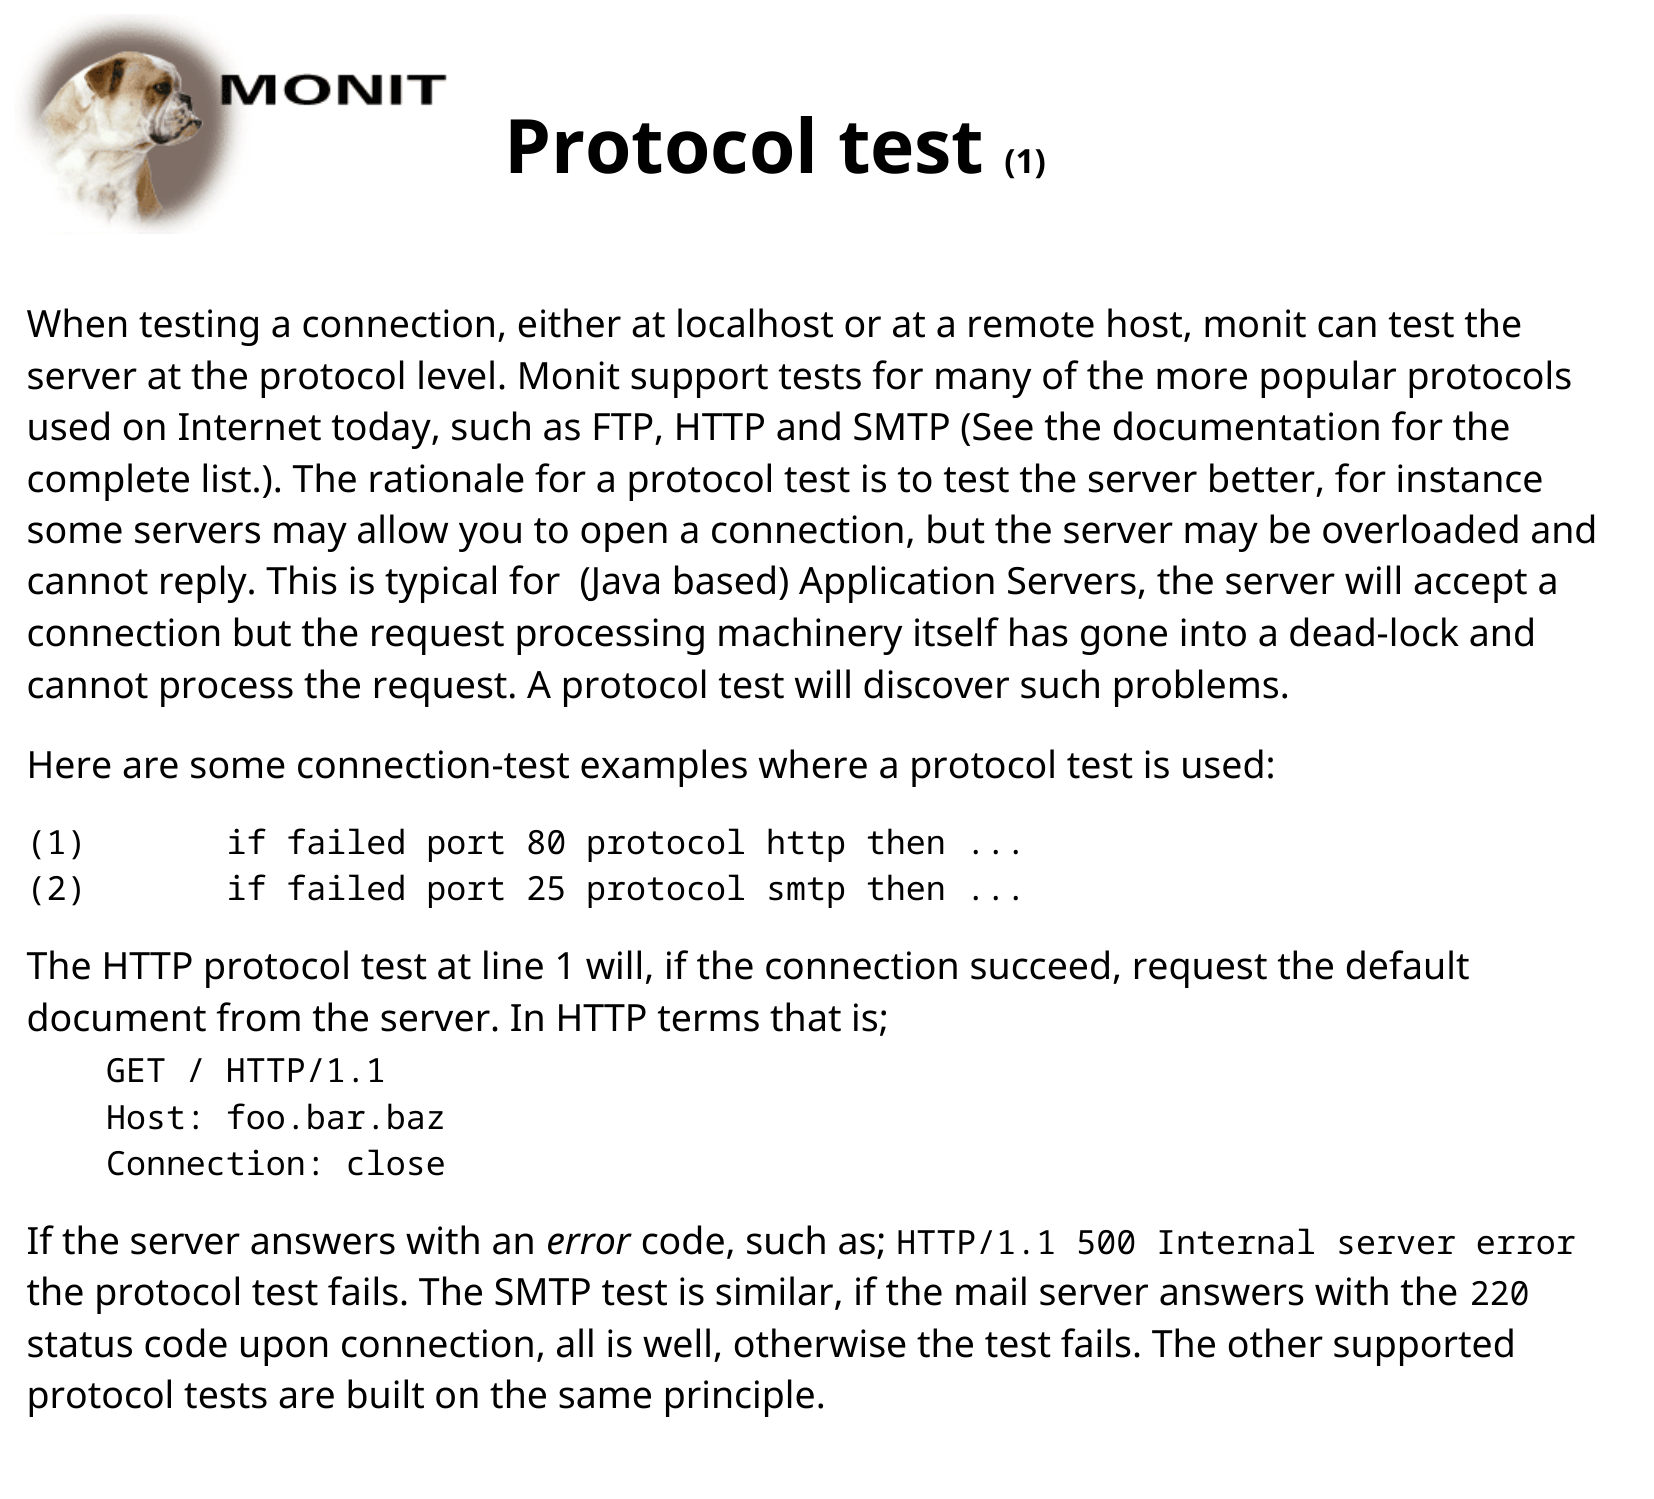

Protocol test (1)
# When testing a connection, either at localhost or at a remote host, monit can test the server at the protocol level. Monit support tests for many of the more popular protocols used on Internet today, such as FTP, HTTP and SMTP (See the documentation for the complete list.). The rationale for a protocol test is to test the server better, for instance some servers may allow you to open a connection, but the server may be overloaded and cannot reply. This is typical for (Java based) Application Servers, the server will accept a connection but the request processing machinery itself has gone into a dead-lock and cannot process the request. A protocol test will discover such problems.
Here are some connection-test examples where a protocol test is used:
(1) if failed port 80 protocol http then ...
(2) if failed port 25 protocol smtp then ...
The HTTP protocol test at line 1 will, if the connection succeed, request the default document from the server. In HTTP terms that is;
		GET / HTTP/1.1
		Host: foo.bar.baz
		Connection: close
If the server answers with an error code, such as; HTTP/1.1 500 Internal server error the protocol test fails. The SMTP test is similar, if the mail server answers with the 220 status code upon connection, all is well, otherwise the test fails. The other supported protocol tests are built on the same principle.